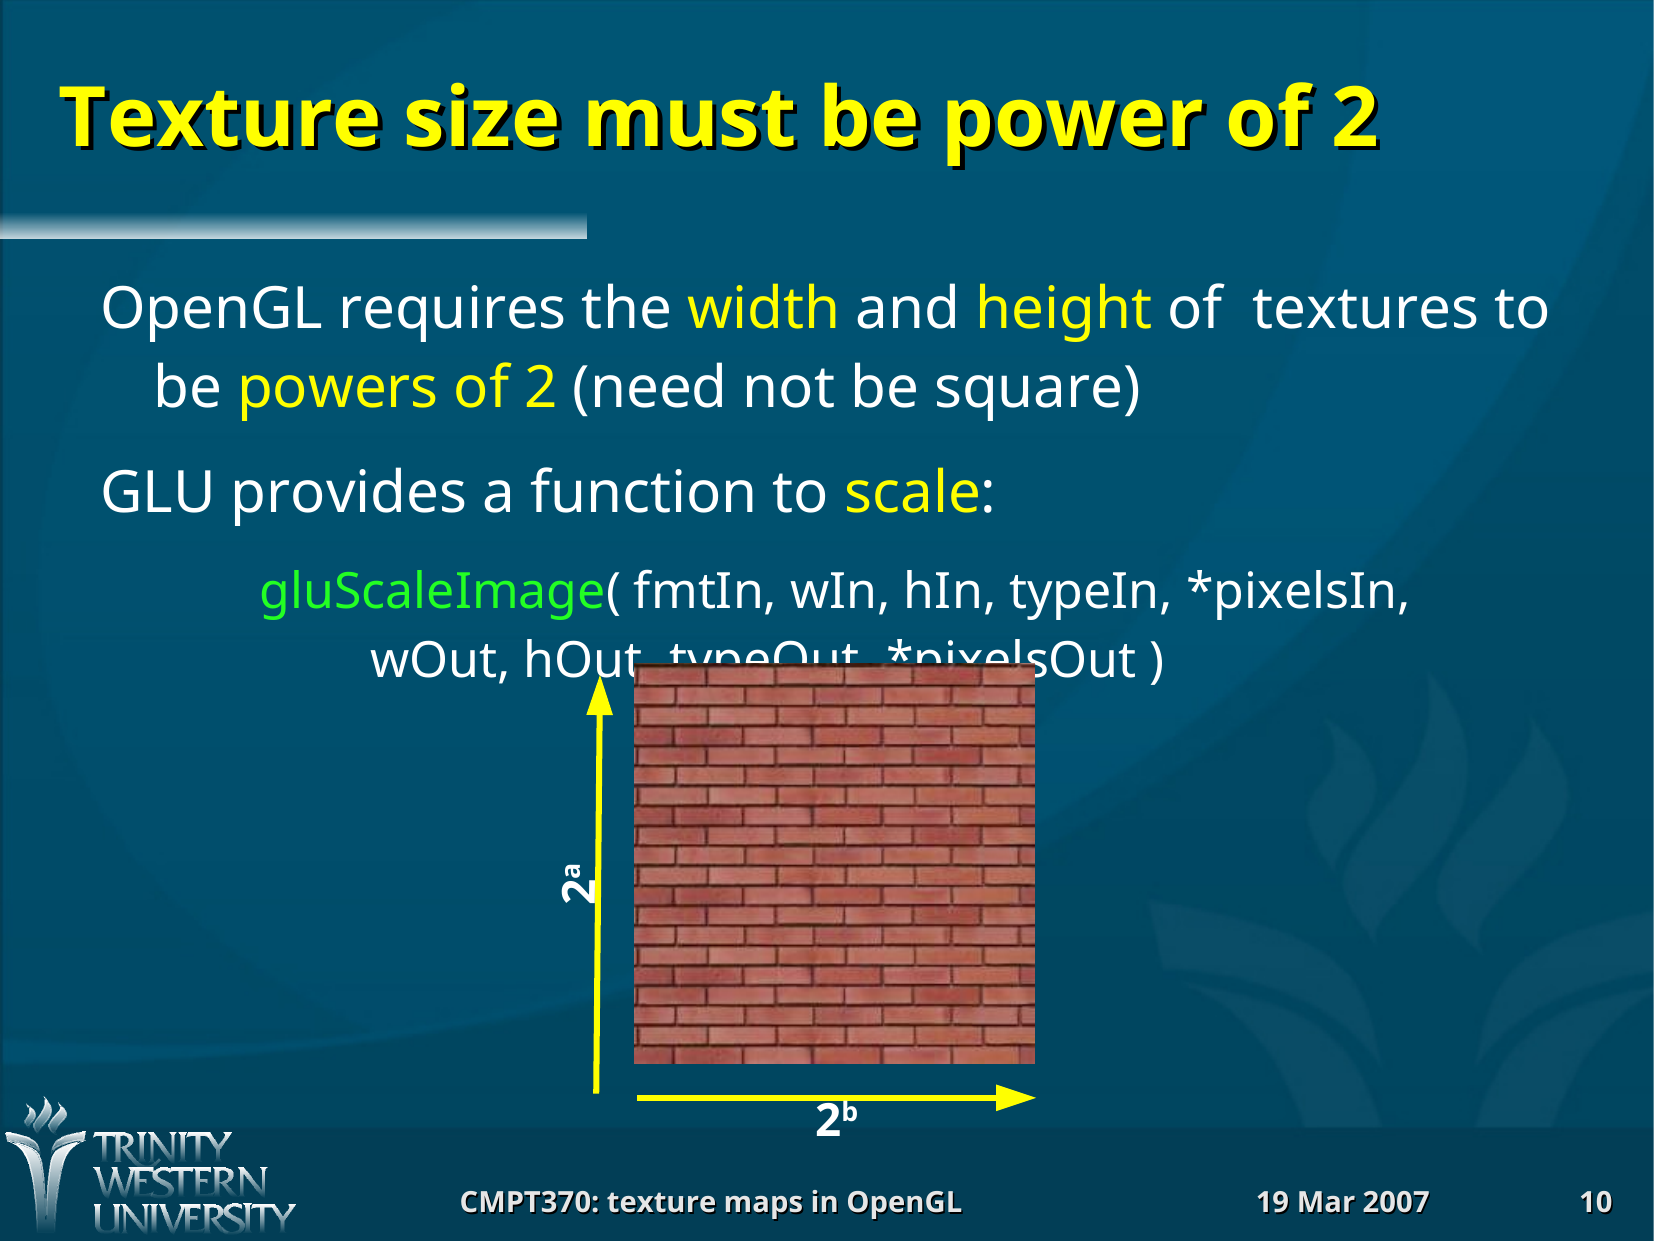

# Texture size must be power of 2
OpenGL requires the width and height of textures to be powers of 2 (need not be square)
GLU provides a function to scale:
gluScaleImage( fmtIn, wIn, hIn, typeIn, *pixelsIn,
	wOut, hOut, typeOut, *pixelsOut )
2a
2b
CMPT370: texture maps in OpenGL
19 Mar 2007
10